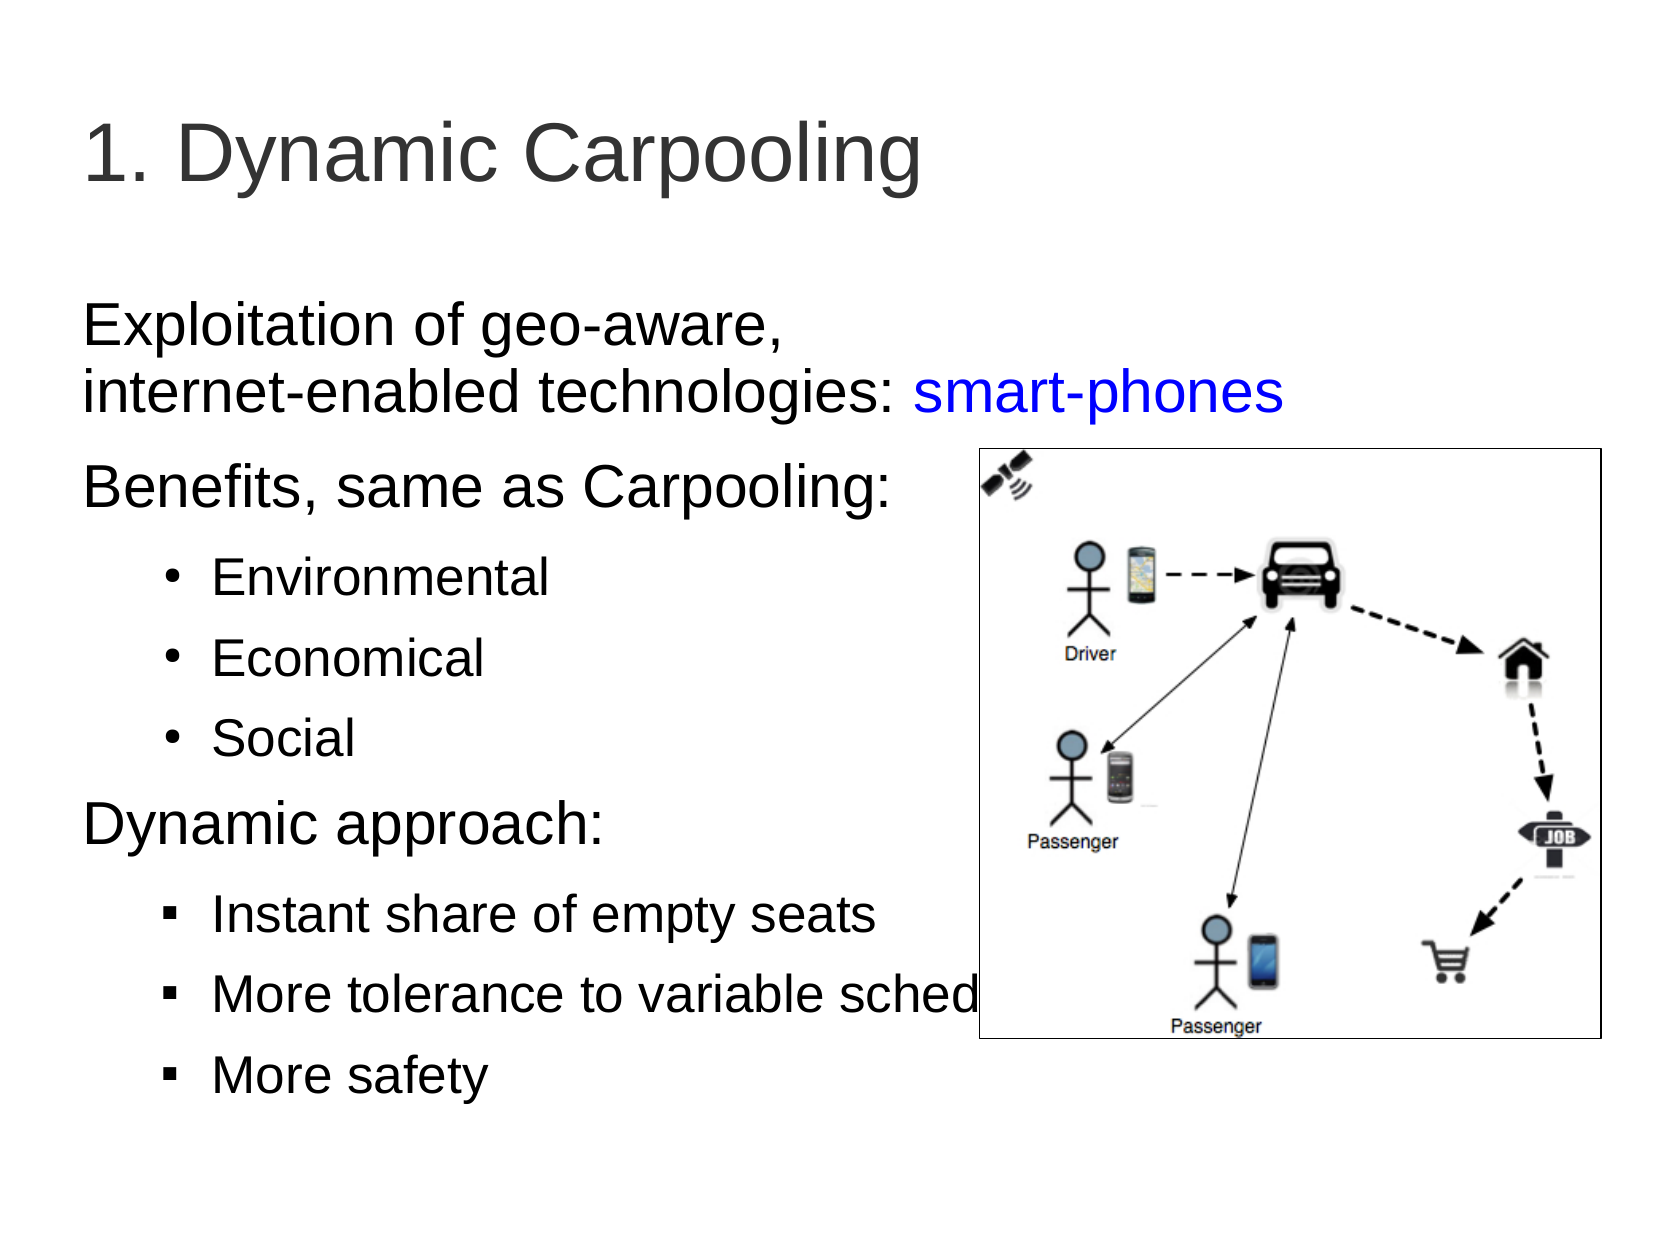

# 1. Dynamic Carpooling
Exploitation of geo-aware,
internet-enabled technologies: smart-phones
Benefits, same as Carpooling:
Environmental
Economical
Social
Dynamic approach:
Instant share of empty seats
More tolerance to variable schedules
More safety